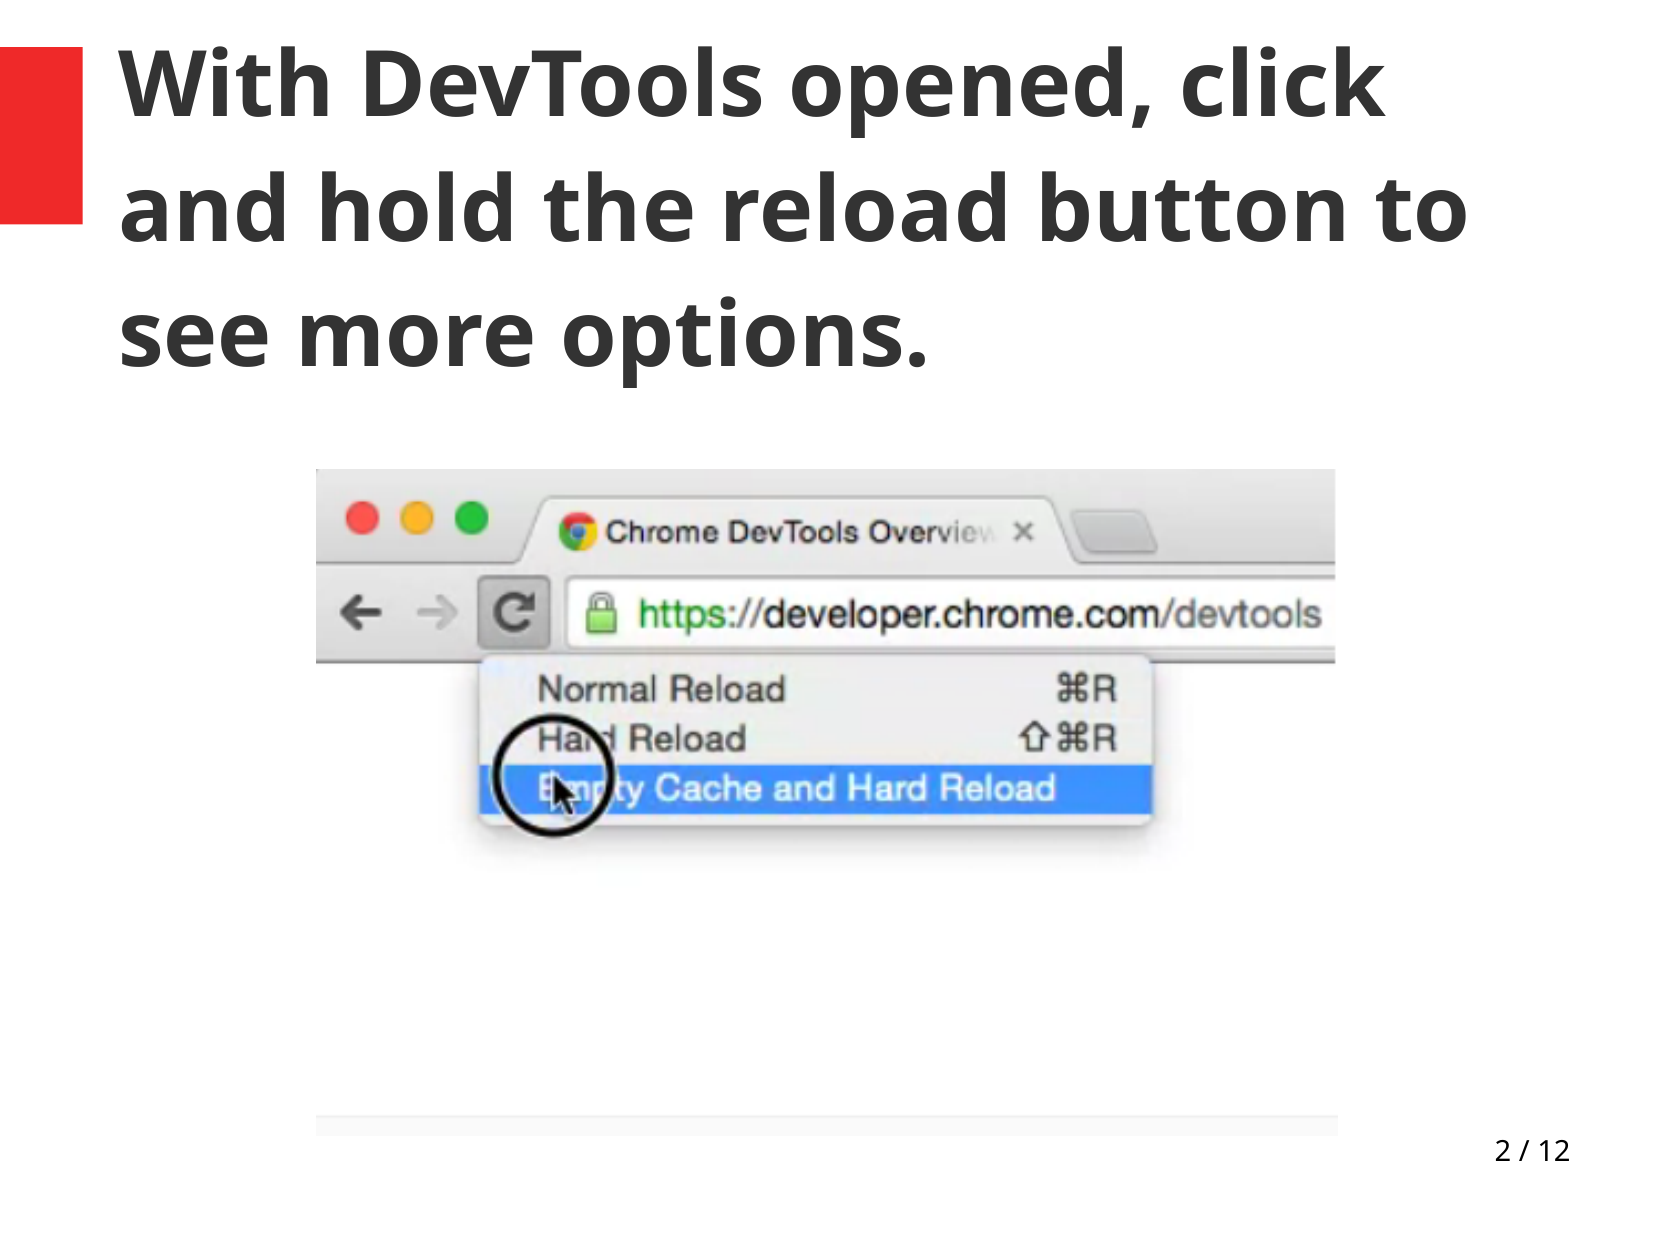

# With DevTools opened, click and hold the reload button to see more options.
2